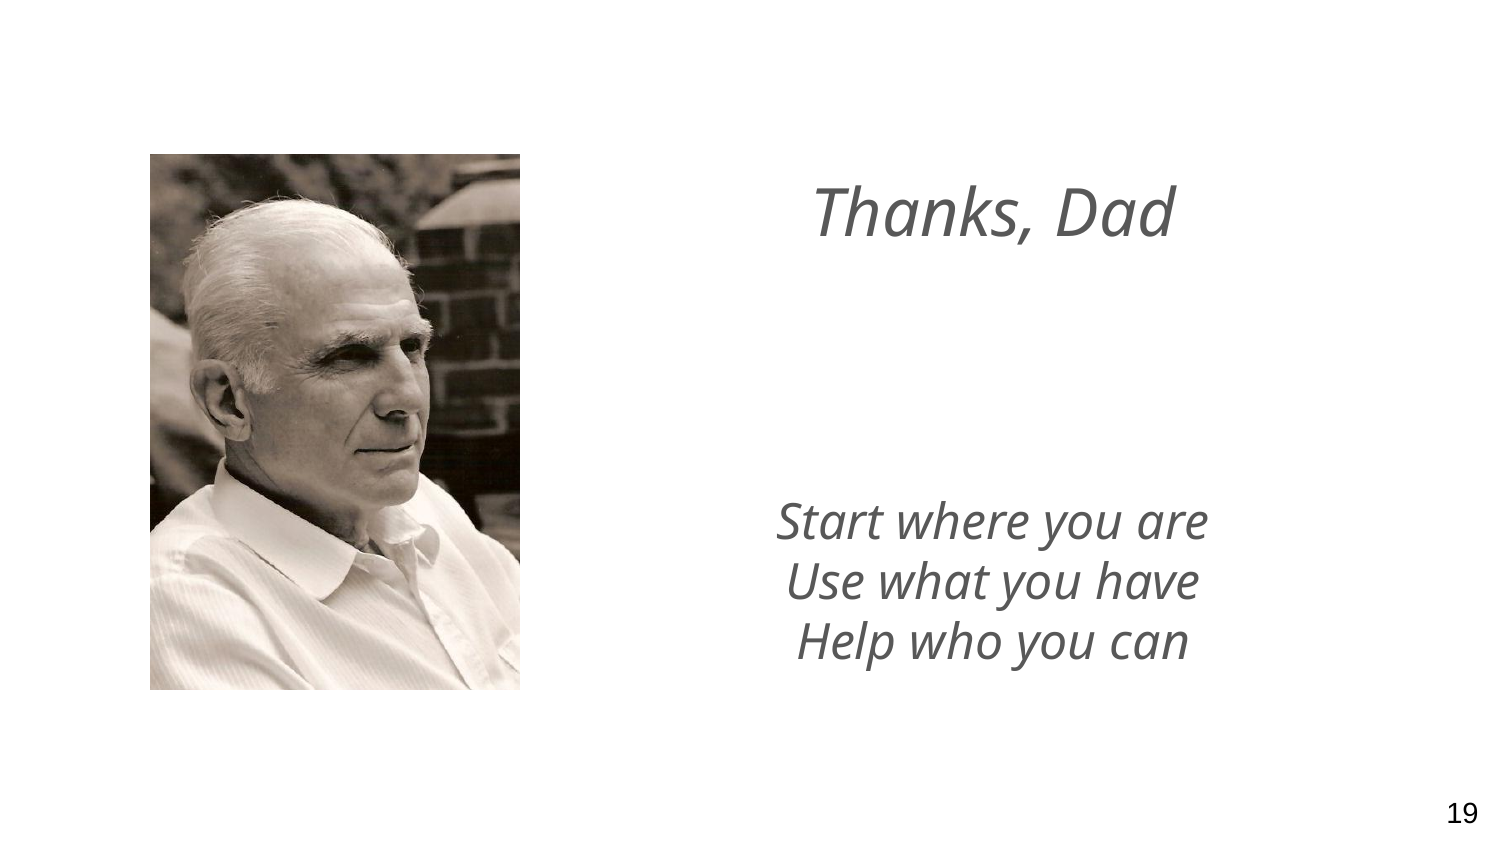

# Thanks, Dad
Start where you are
Use what you have
Help who you can